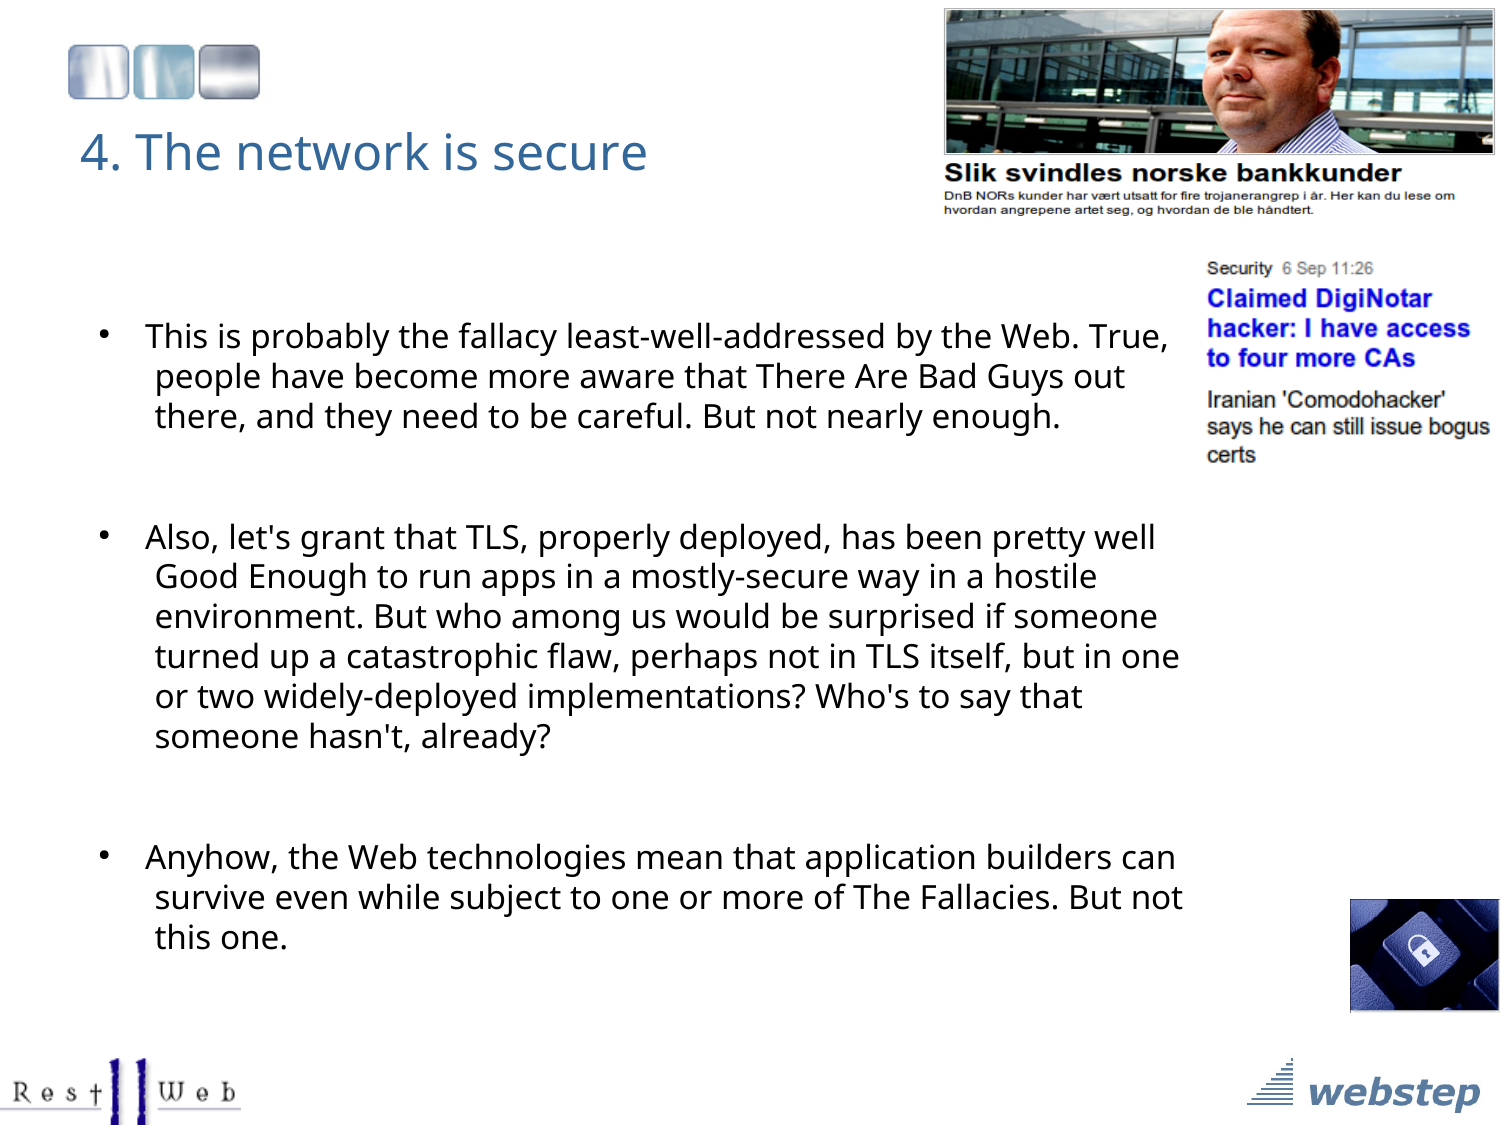

# 4. The network is secure
 This is probably the fallacy least-well-addressed by the Web. True, people have become more aware that There Are Bad Guys out there, and they need to be careful. But not nearly enough.
 Also, let's grant that TLS, properly deployed, has been pretty well Good Enough to run apps in a mostly-secure way in a hostile environment. But who among us would be surprised if someone turned up a catastrophic flaw, perhaps not in TLS itself, but in one or two widely-deployed implementations? Who's to say that someone hasn't, already?
 Anyhow, the Web technologies mean that application builders can survive even while subject to one or more of The Fallacies. But not this one.